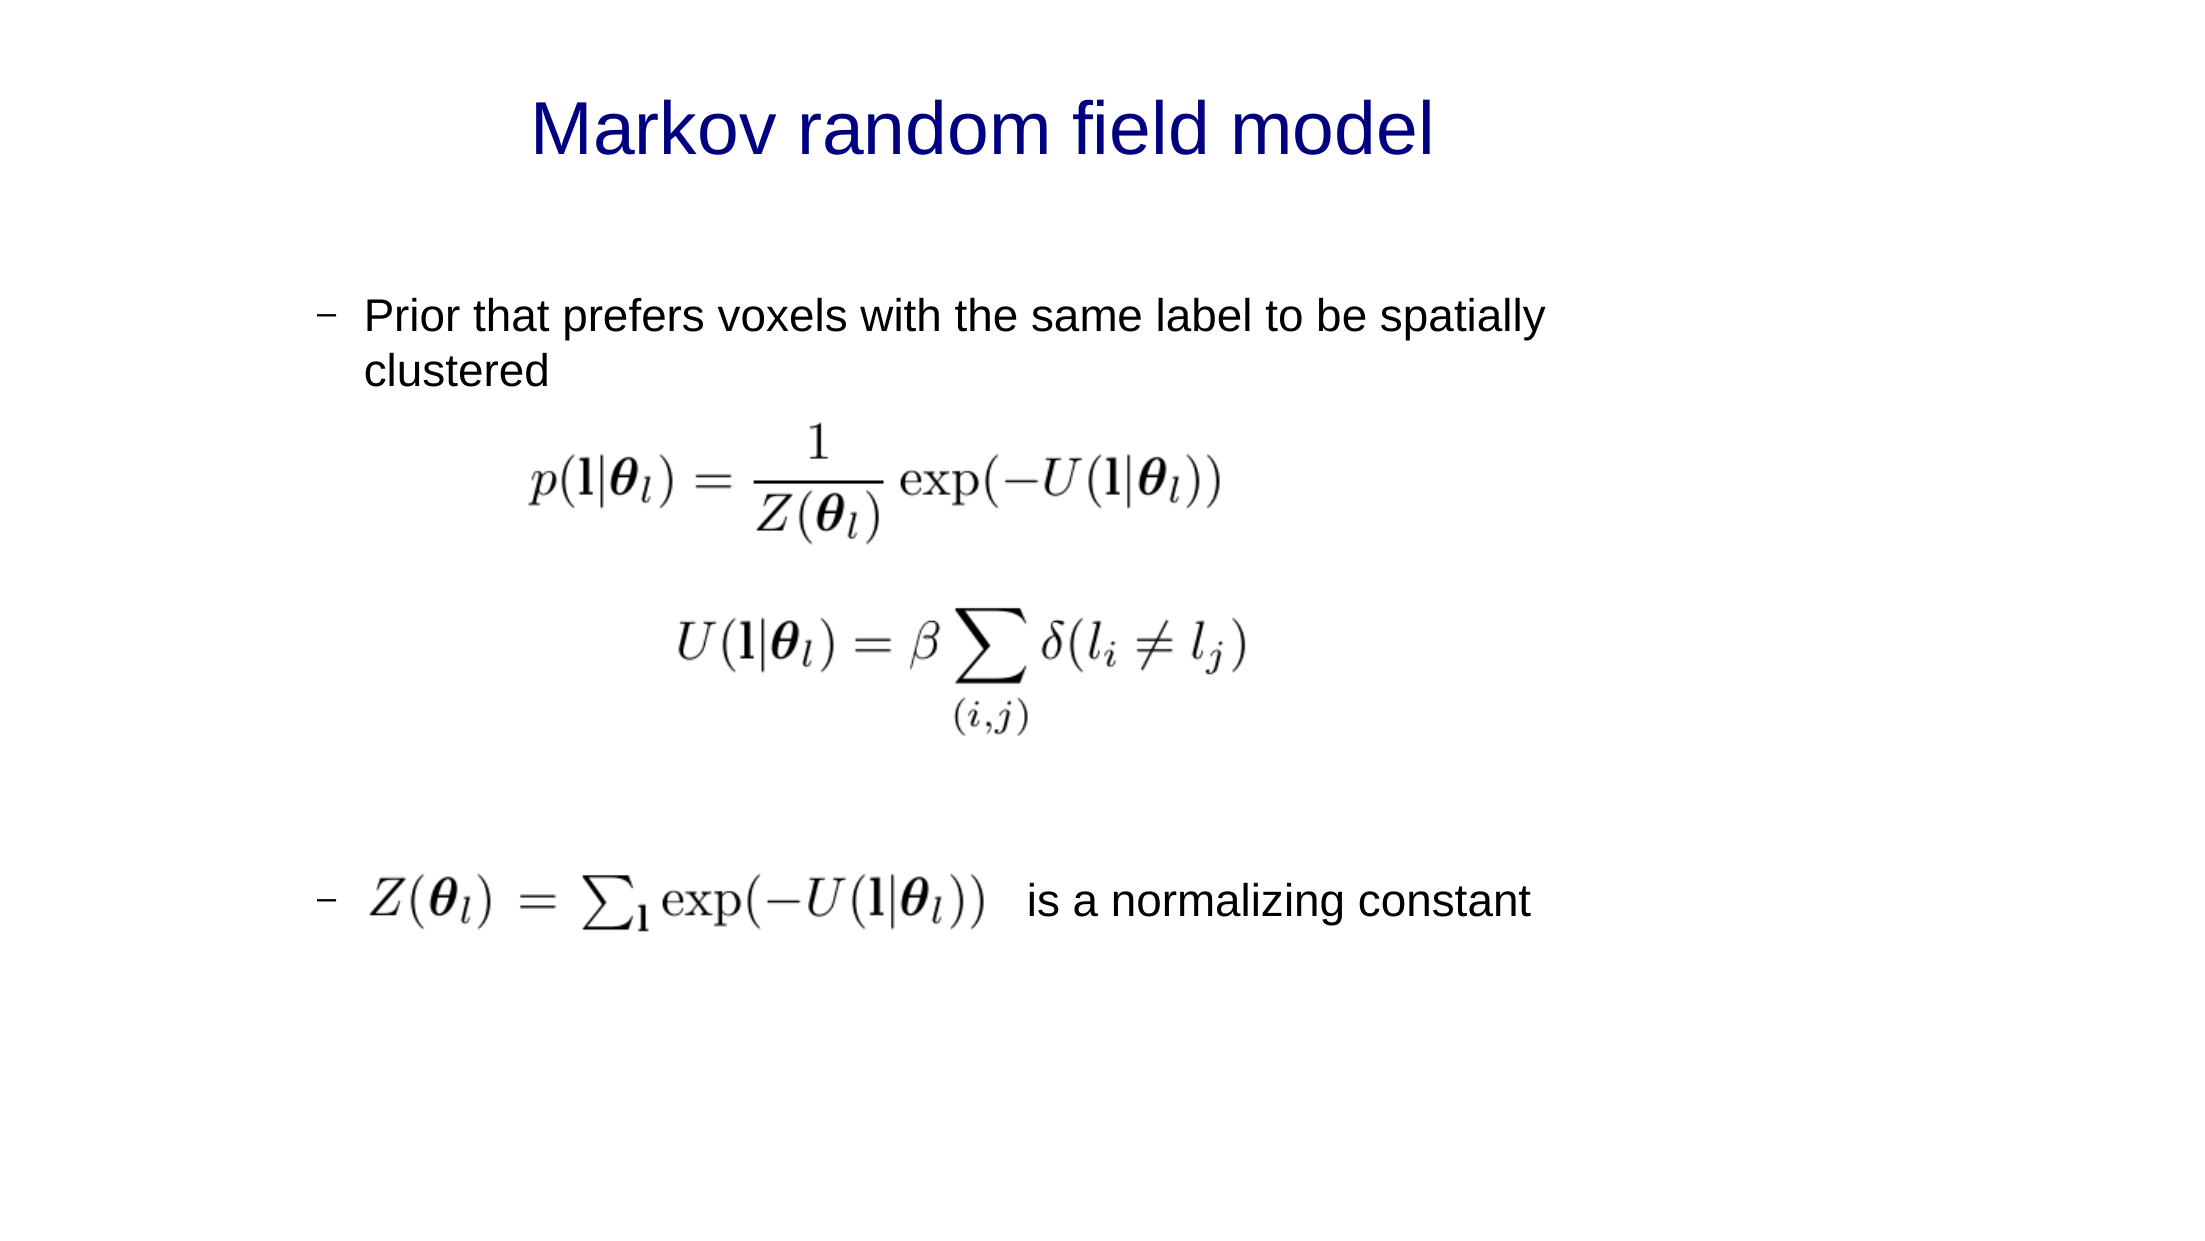

# Markov random field model
Prior that prefers voxels with the same label to be spatially clustered
 is a normalizing constant